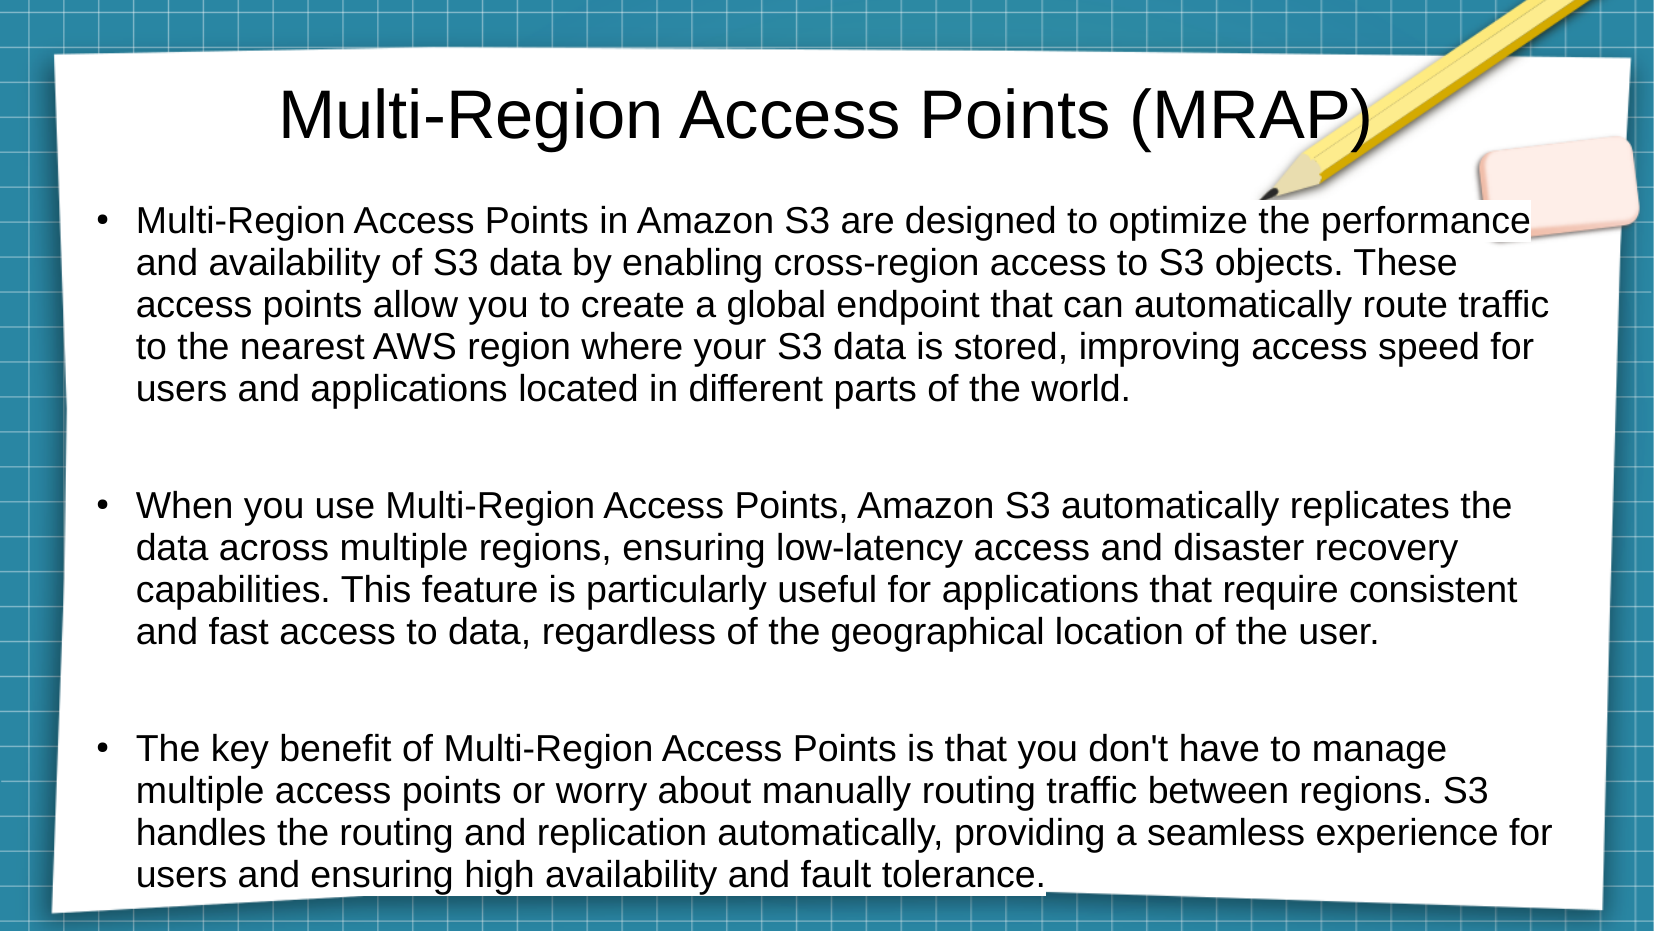

# Multi-Region Access Points (MRAP)
Multi-Region Access Points in Amazon S3 are designed to optimize the performance and availability of S3 data by enabling cross-region access to S3 objects. These access points allow you to create a global endpoint that can automatically route traffic to the nearest AWS region where your S3 data is stored, improving access speed for users and applications located in different parts of the world.
When you use Multi-Region Access Points, Amazon S3 automatically replicates the data across multiple regions, ensuring low-latency access and disaster recovery capabilities. This feature is particularly useful for applications that require consistent and fast access to data, regardless of the geographical location of the user.
The key benefit of Multi-Region Access Points is that you don't have to manage multiple access points or worry about manually routing traffic between regions. S3 handles the routing and replication automatically, providing a seamless experience for users and ensuring high availability and fault tolerance.